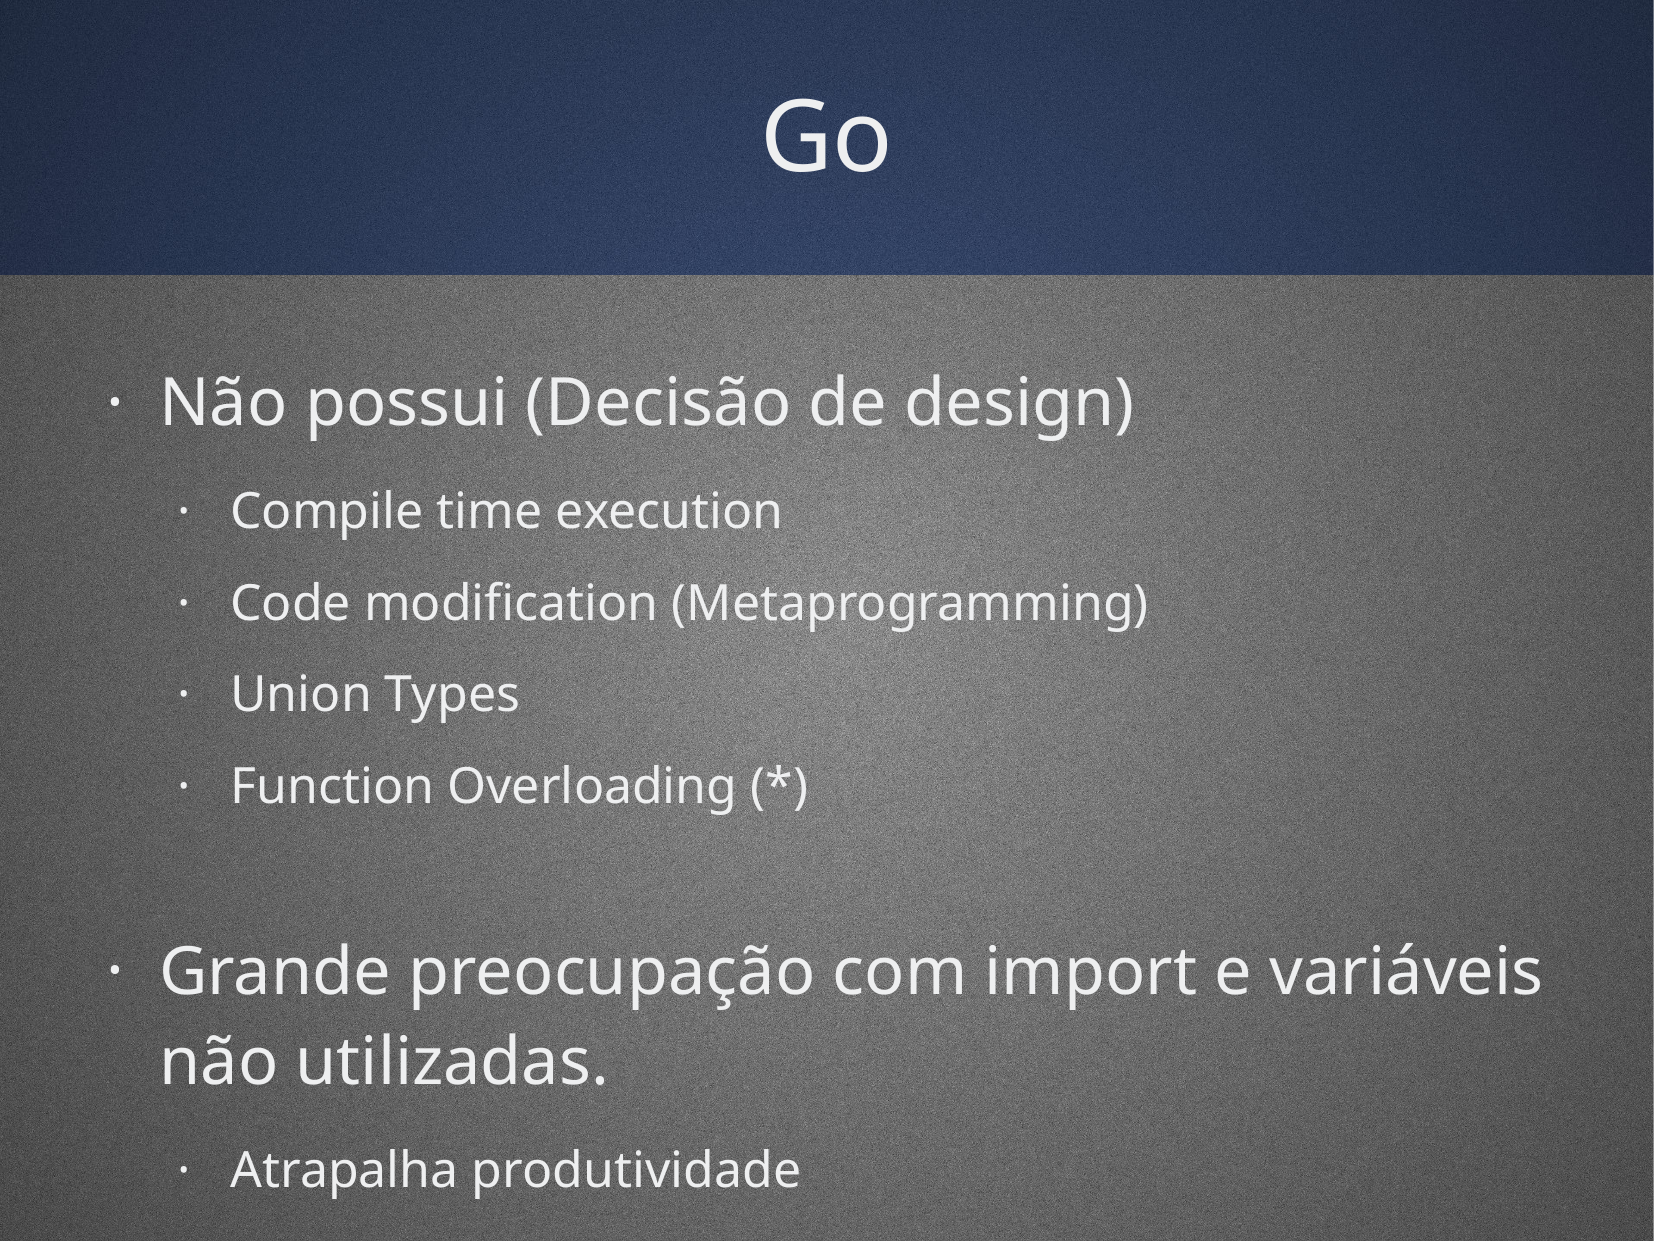

# Go
Não possui (Decisão de design)
Compile time execution
Code modification (Metaprogramming)
Union Types
Function Overloading (*)
Grande preocupação com import e variáveis não utilizadas.
Atrapalha produtividade